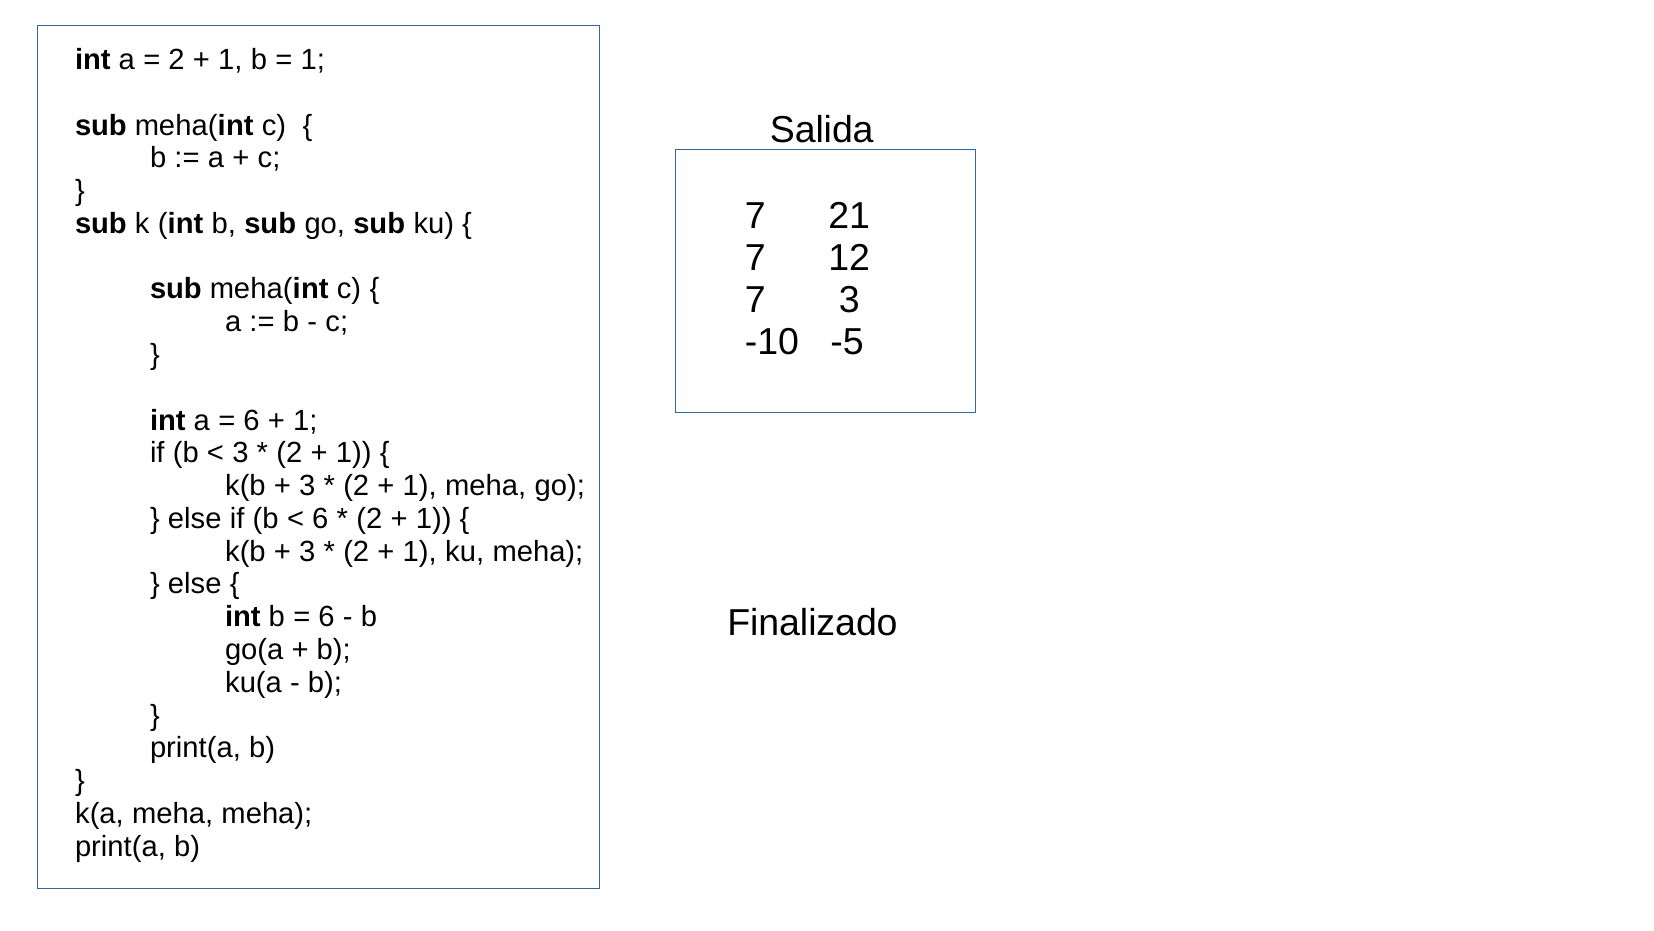

# int a = 2 + 1, b = 1;
sub meha(int c) {
	b := a + c;
}
sub k (int b, sub go, sub ku) {
	sub meha(int c) {
		a := b - c;
	}
	int a = 6 + 1;
	if (b < 3 * (2 + 1)) {
		k(b + 3 * (2 + 1), meha, go);
	} else if (b < 6 * (2 + 1)) {
		k(b + 3 * (2 + 1), ku, meha);
	} else {
		int b = 6 - b
		go(a + b);
		ku(a - b);
	}
	print(a, b)
}
k(a, meha, meha);
print(a, b)
Salida
7 21
7 12
7 3
-10 -5
Finalizado